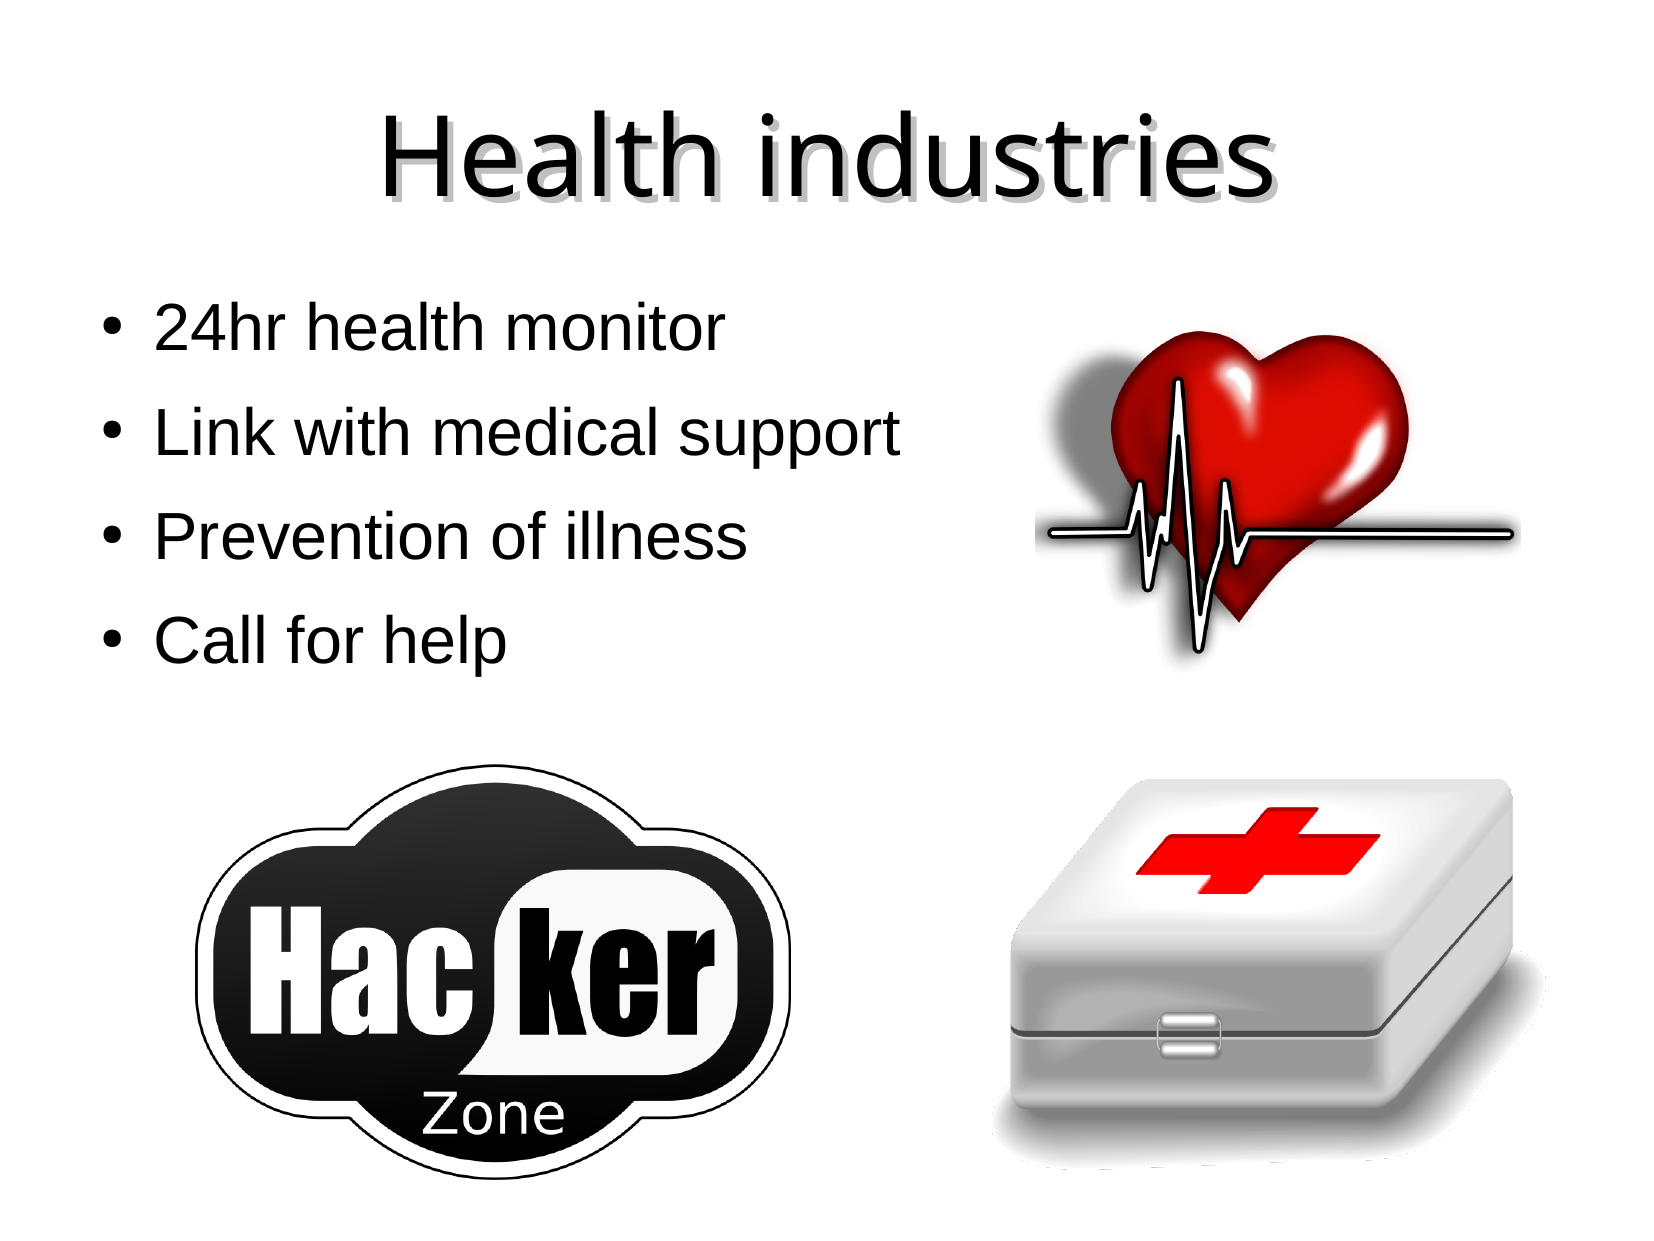

# Health industries
24hr health monitor
Link with medical support
Prevention of illness
Call for help